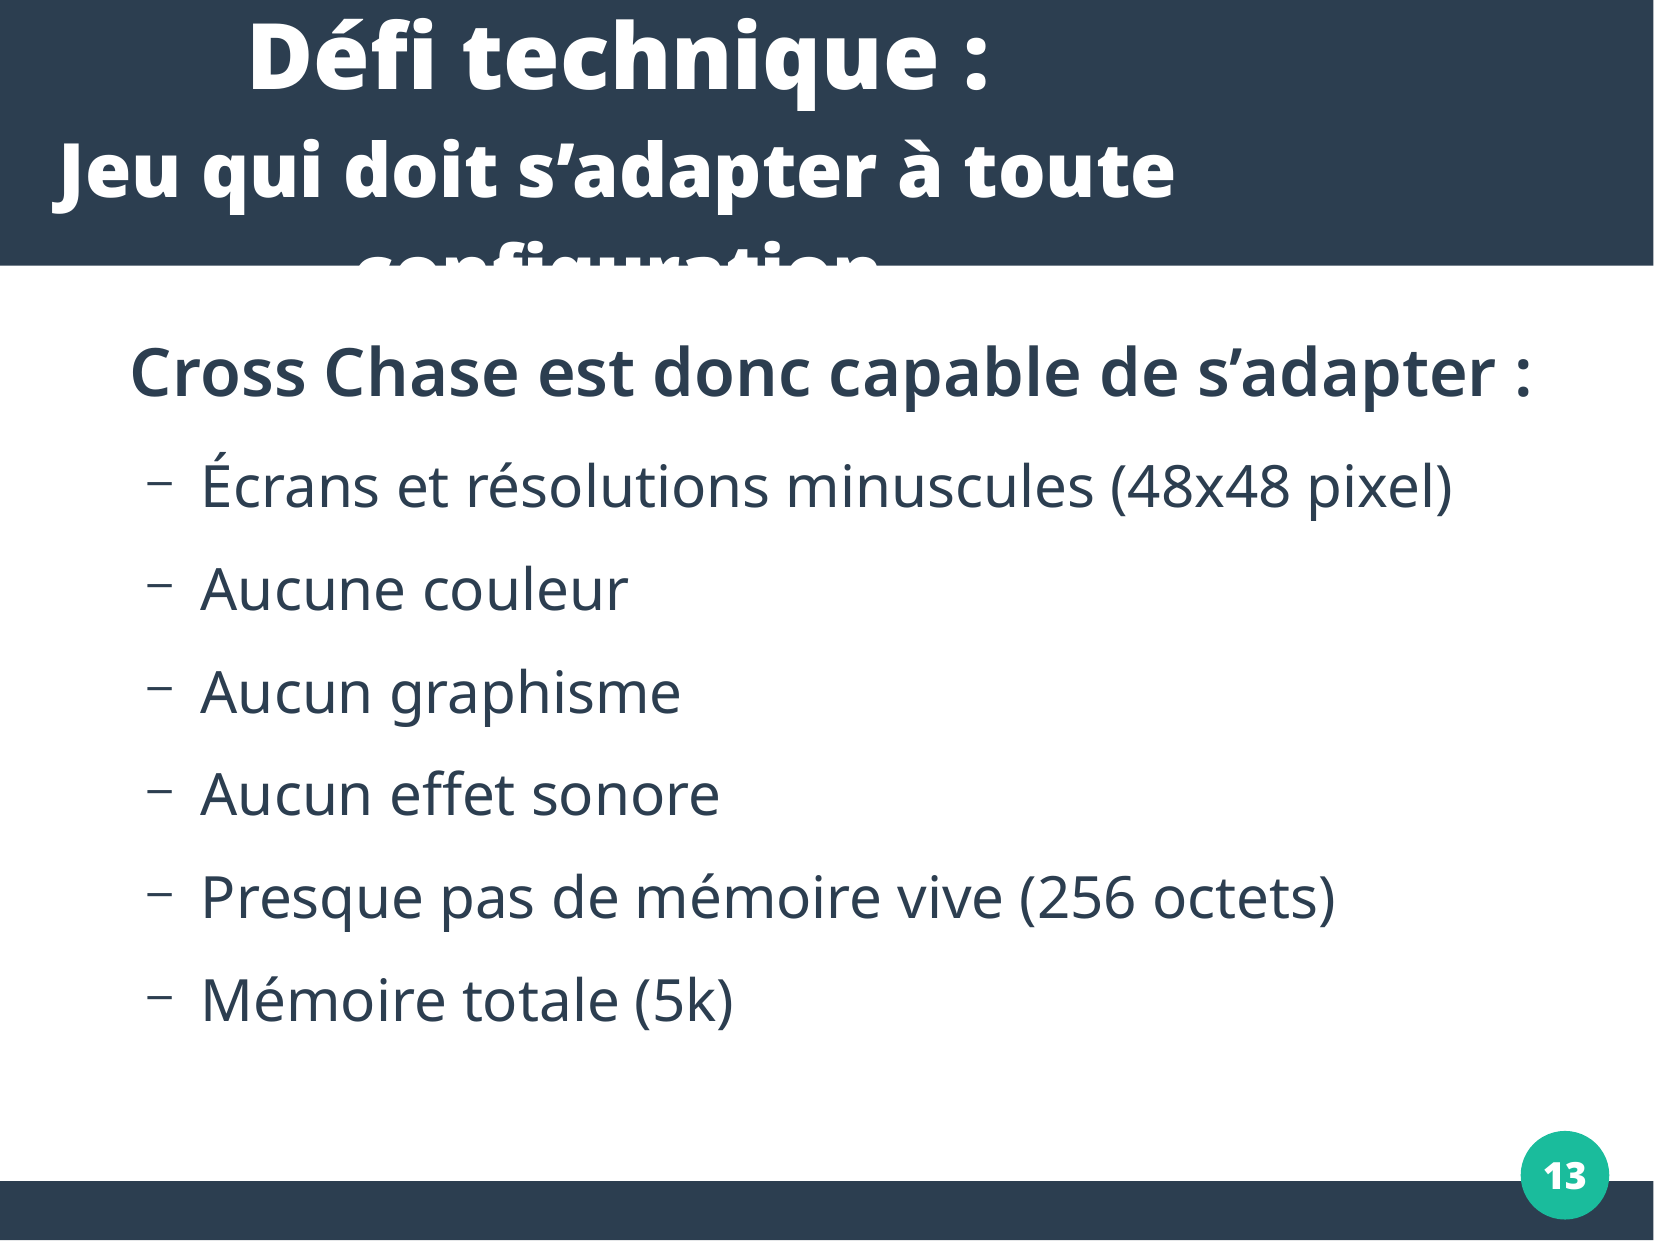

# Défi technique : Jeu qui doit s’adapter à toute configuration
Cross Chase est donc capable de s’adapter :
Écrans et résolutions minuscules (48x48 pixel)
Aucune couleur
Aucun graphisme
Aucun effet sonore
Presque pas de mémoire vive (256 octets)
Mémoire totale (5k)
13